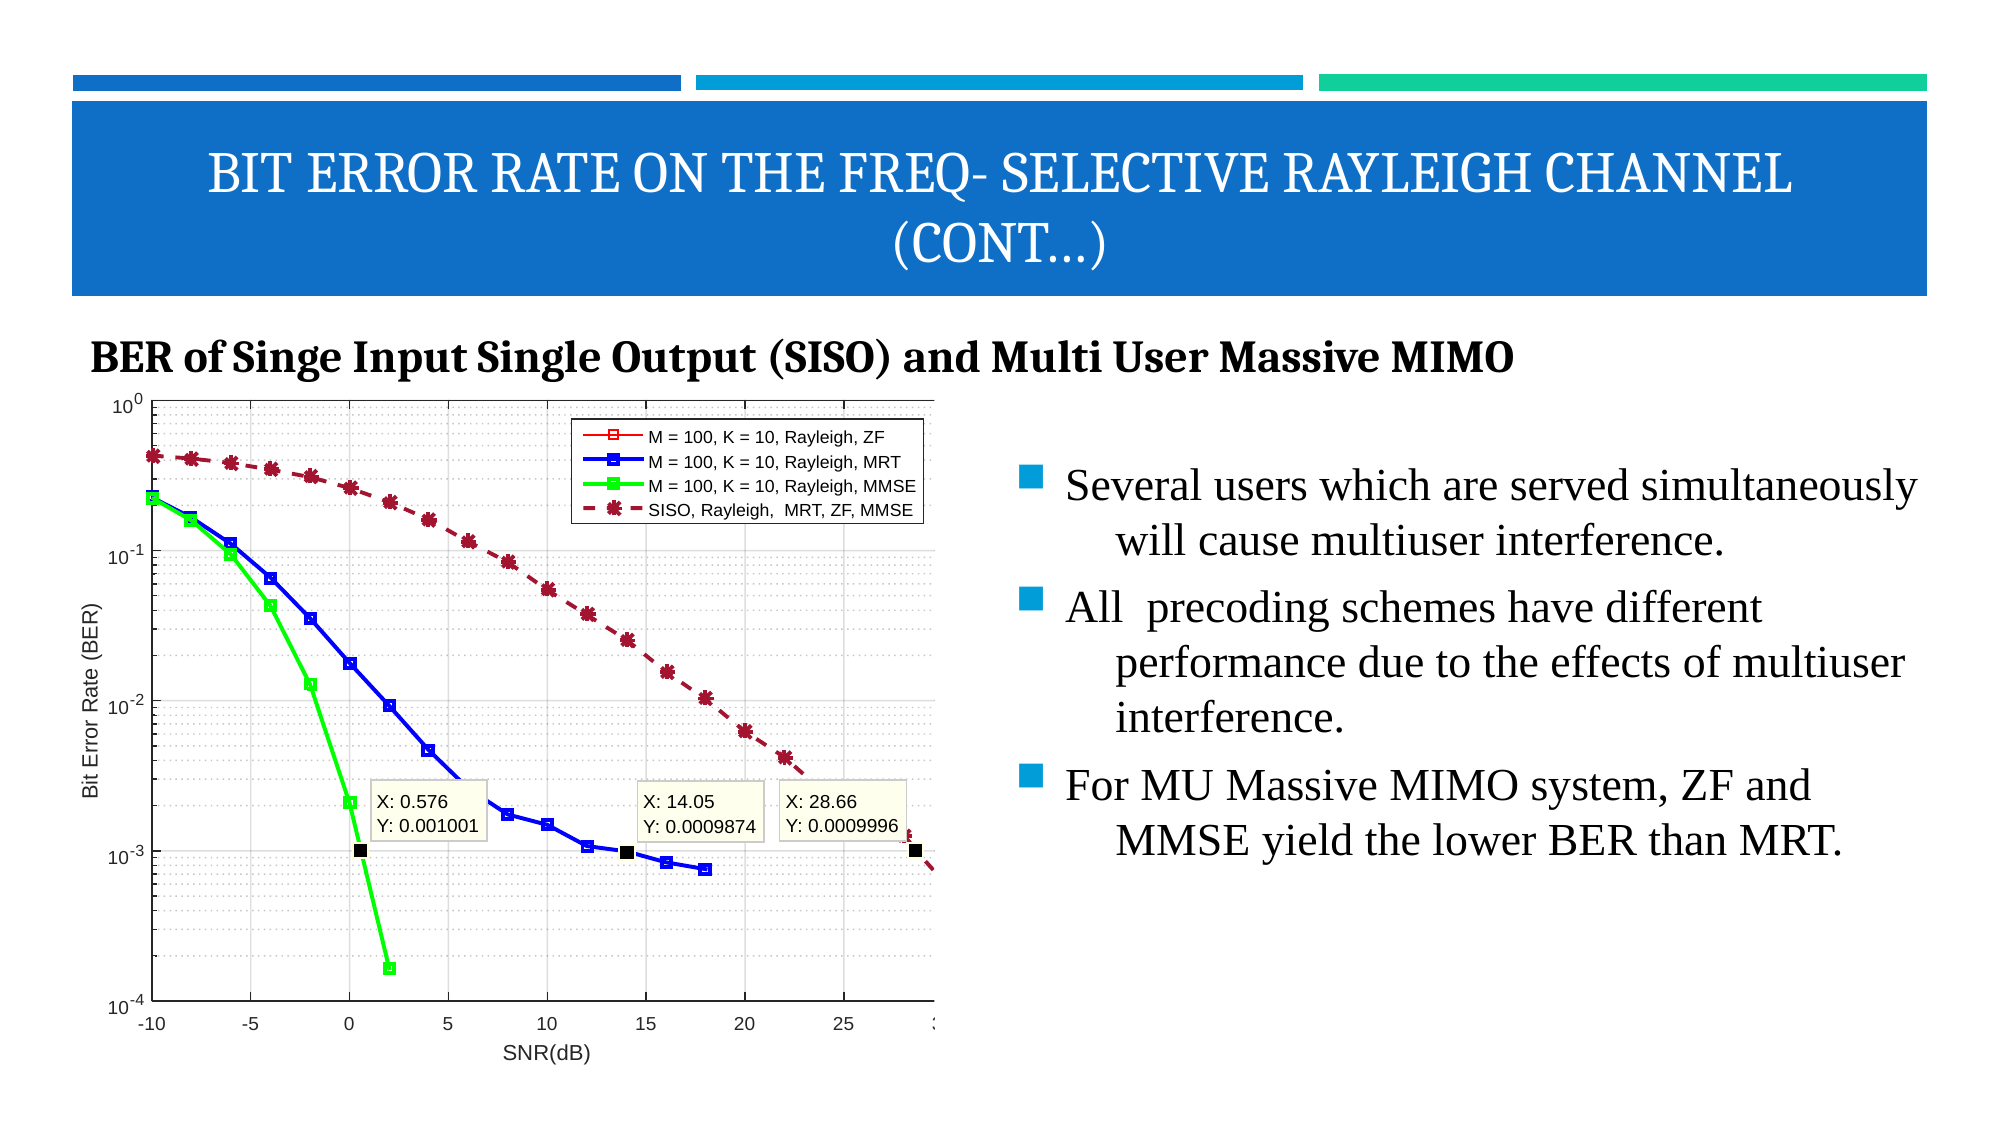

# Bit error rate ON THE FREQ- SELECTIVE RAYLEIGH CHANNEL (CONT…)
BER of Singe Input Single Output (SISO) and Multi User Massive MIMO
Several users which are served simultaneously will cause multiuser interference.
All precoding schemes have different performance due to the effects of multiuser interference.
For MU Massive MIMO system, ZF and MMSE yield the lower BER than MRT.